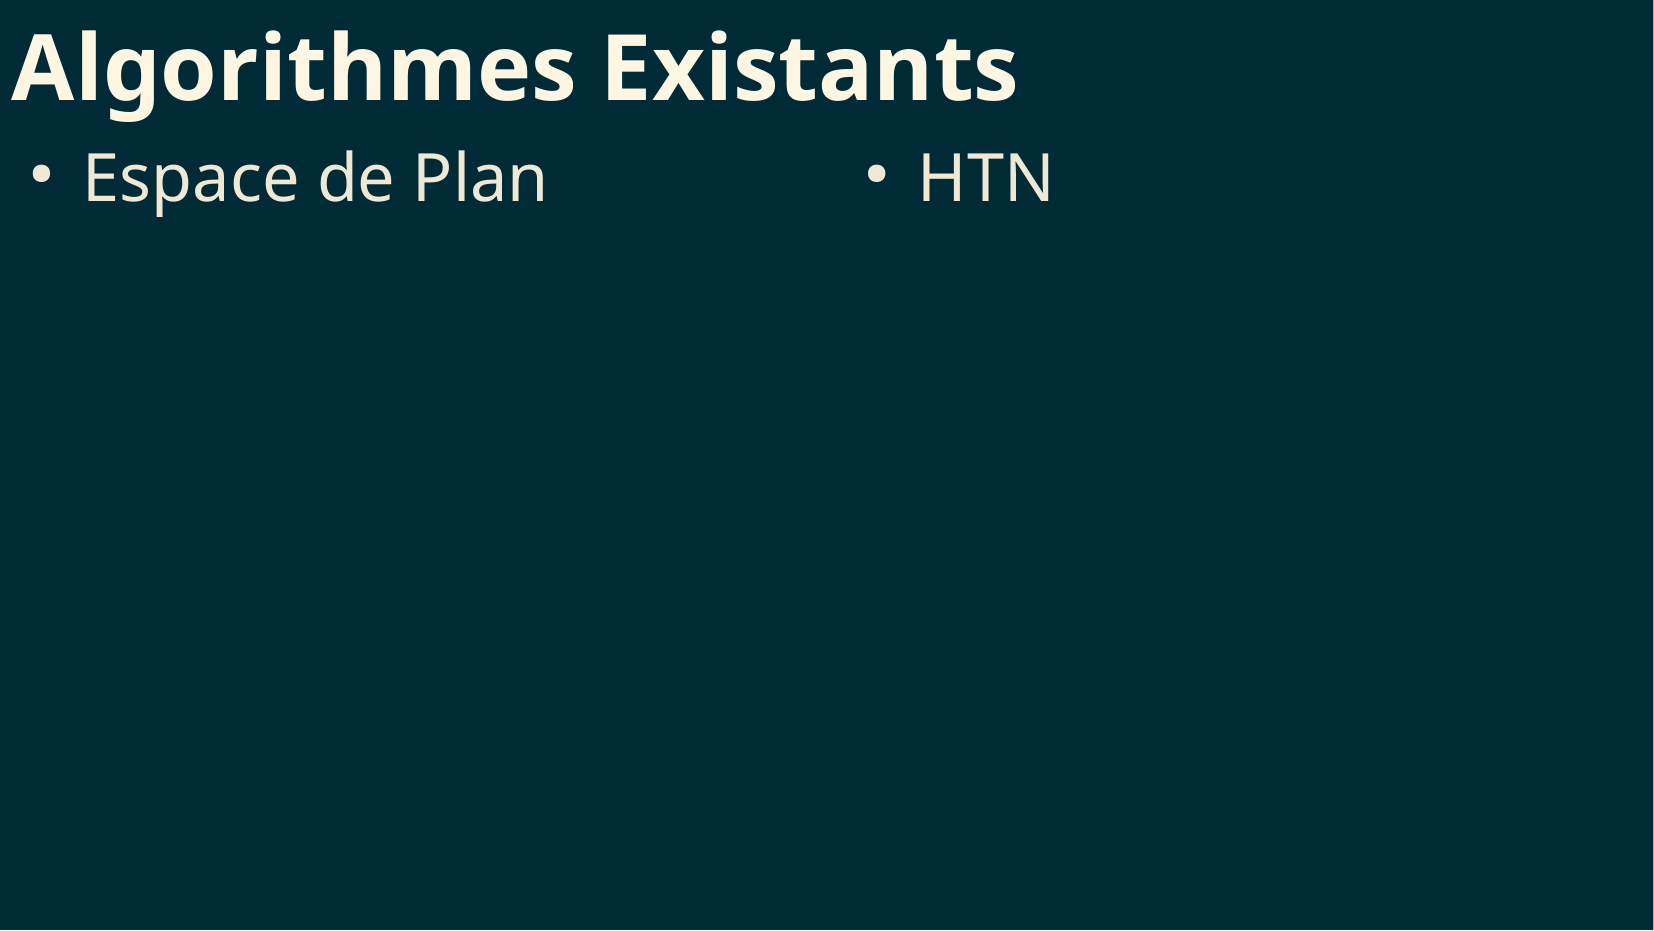

# Algorithmes Existants
Espace de Plan
HTN